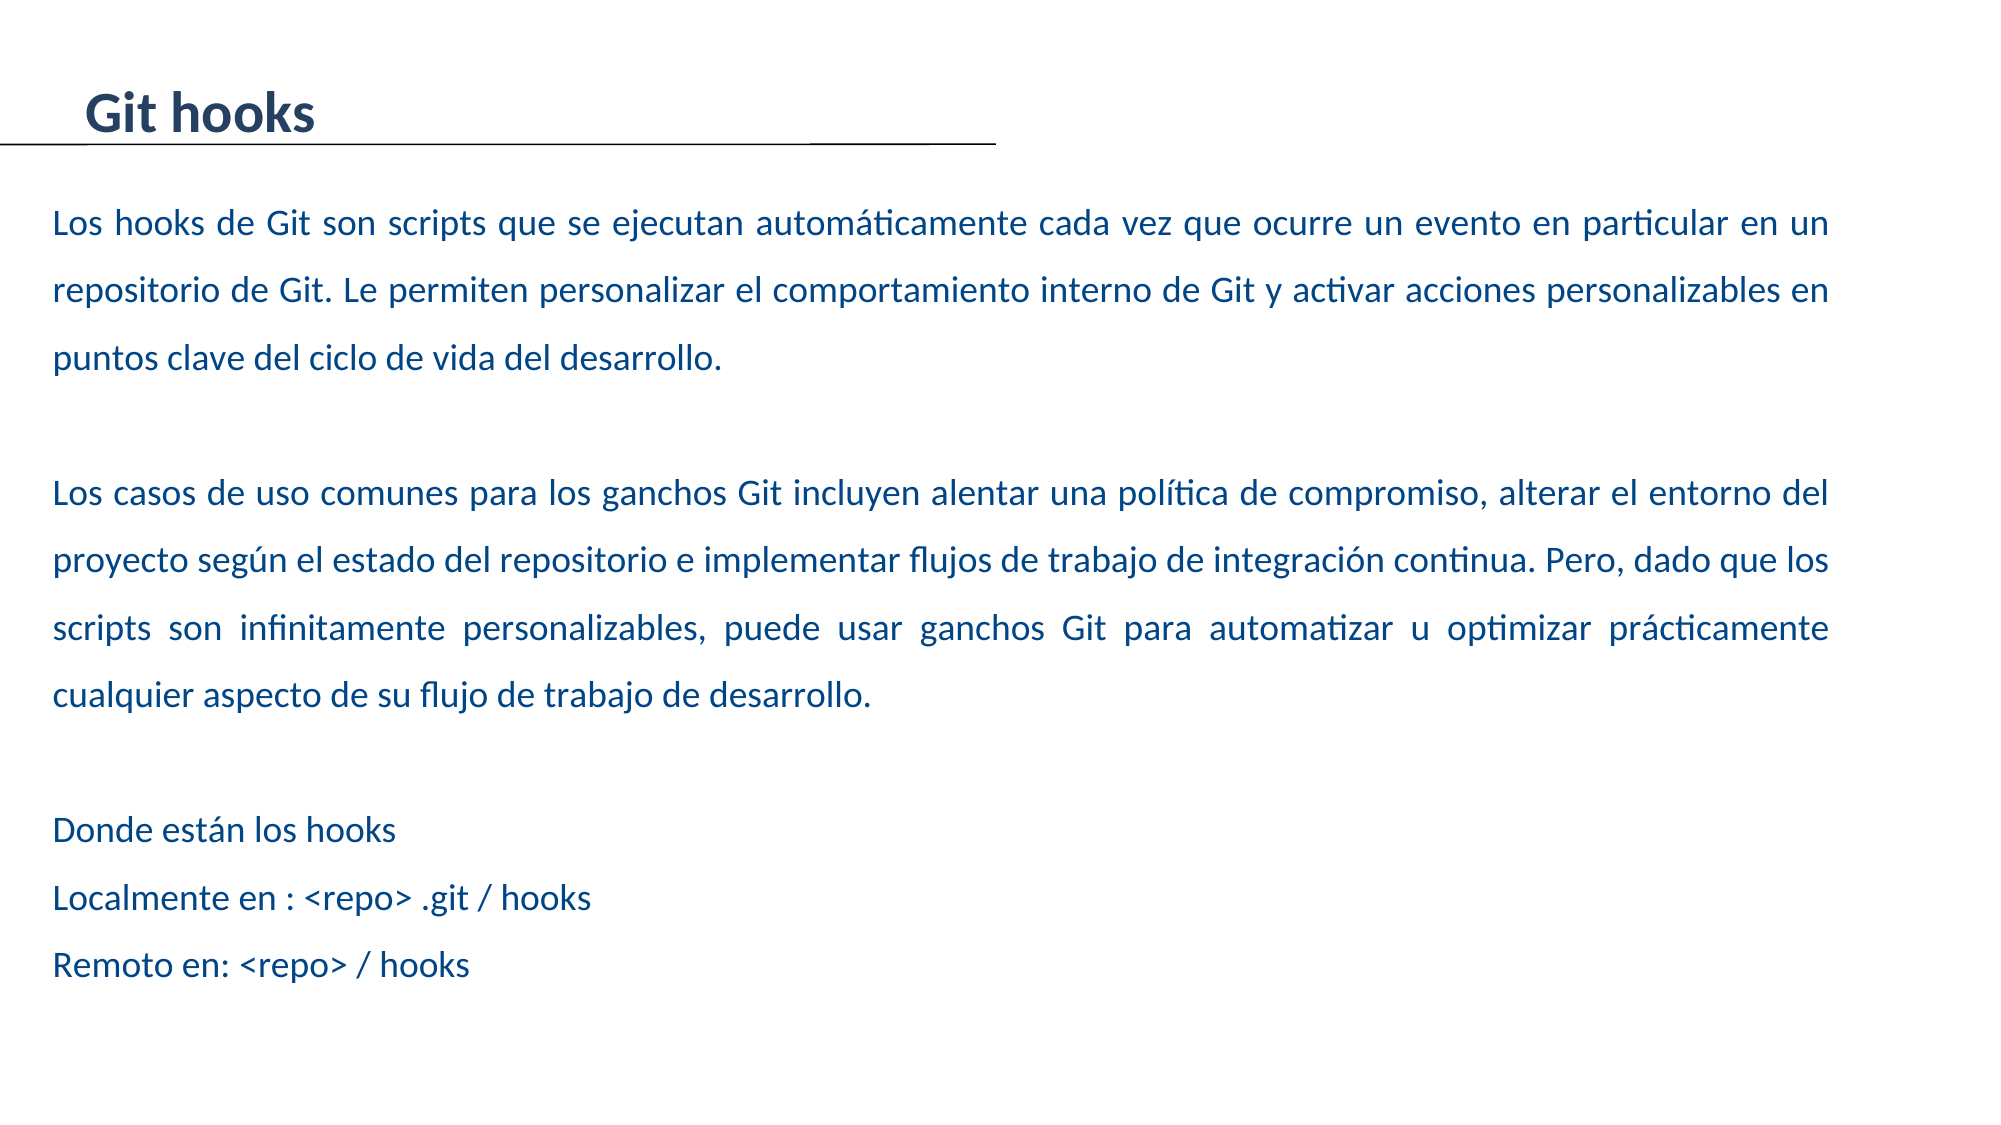

Git hooks
Los hooks de Git son scripts que se ejecutan automáticamente cada vez que ocurre un evento en particular en un repositorio de Git. Le permiten personalizar el comportamiento interno de Git y activar acciones personalizables en puntos clave del ciclo de vida del desarrollo.
Los casos de uso comunes para los ganchos Git incluyen alentar una política de compromiso, alterar el entorno del proyecto según el estado del repositorio e implementar flujos de trabajo de integración continua. Pero, dado que los scripts son infinitamente personalizables, puede usar ganchos Git para automatizar u optimizar prácticamente cualquier aspecto de su flujo de trabajo de desarrollo.
Donde están los hooks
Localmente en : <repo> .git / hooks
Remoto en: <repo> / hooks